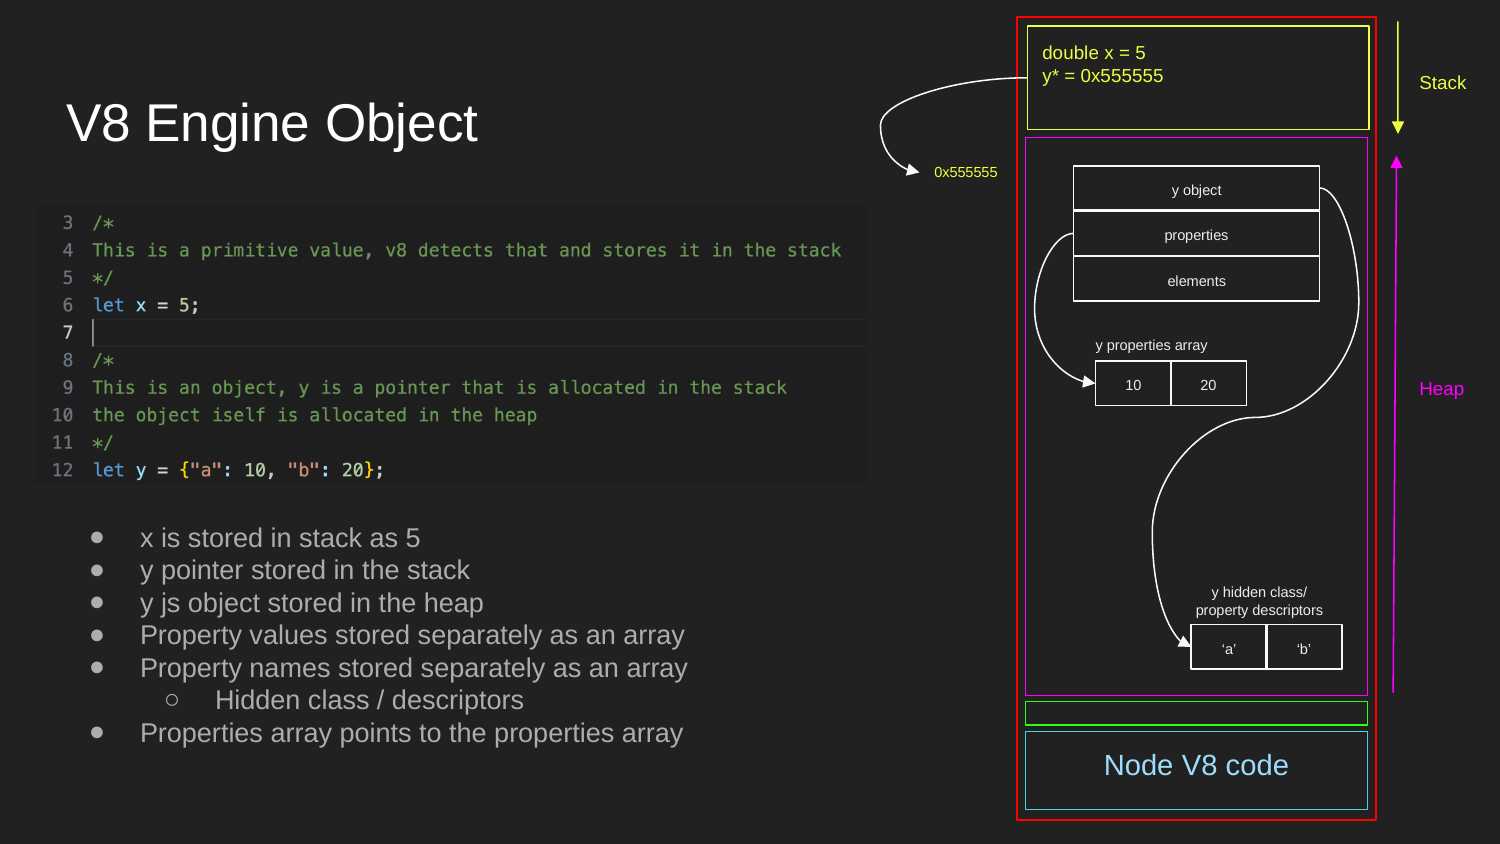

double x = 5
y* = 0x555555
Stack
# V8 Engine Object
0x555555
y object
properties
elements
y properties array
10
20
Heap
x is stored in stack as 5
y pointer stored in the stack
y js object stored in the heap
Property values stored separately as an array
Property names stored separately as an array
Hidden class / descriptors
Properties array points to the properties array
y hidden class/
property descriptors
‘a’
‘b’
Node V8 code